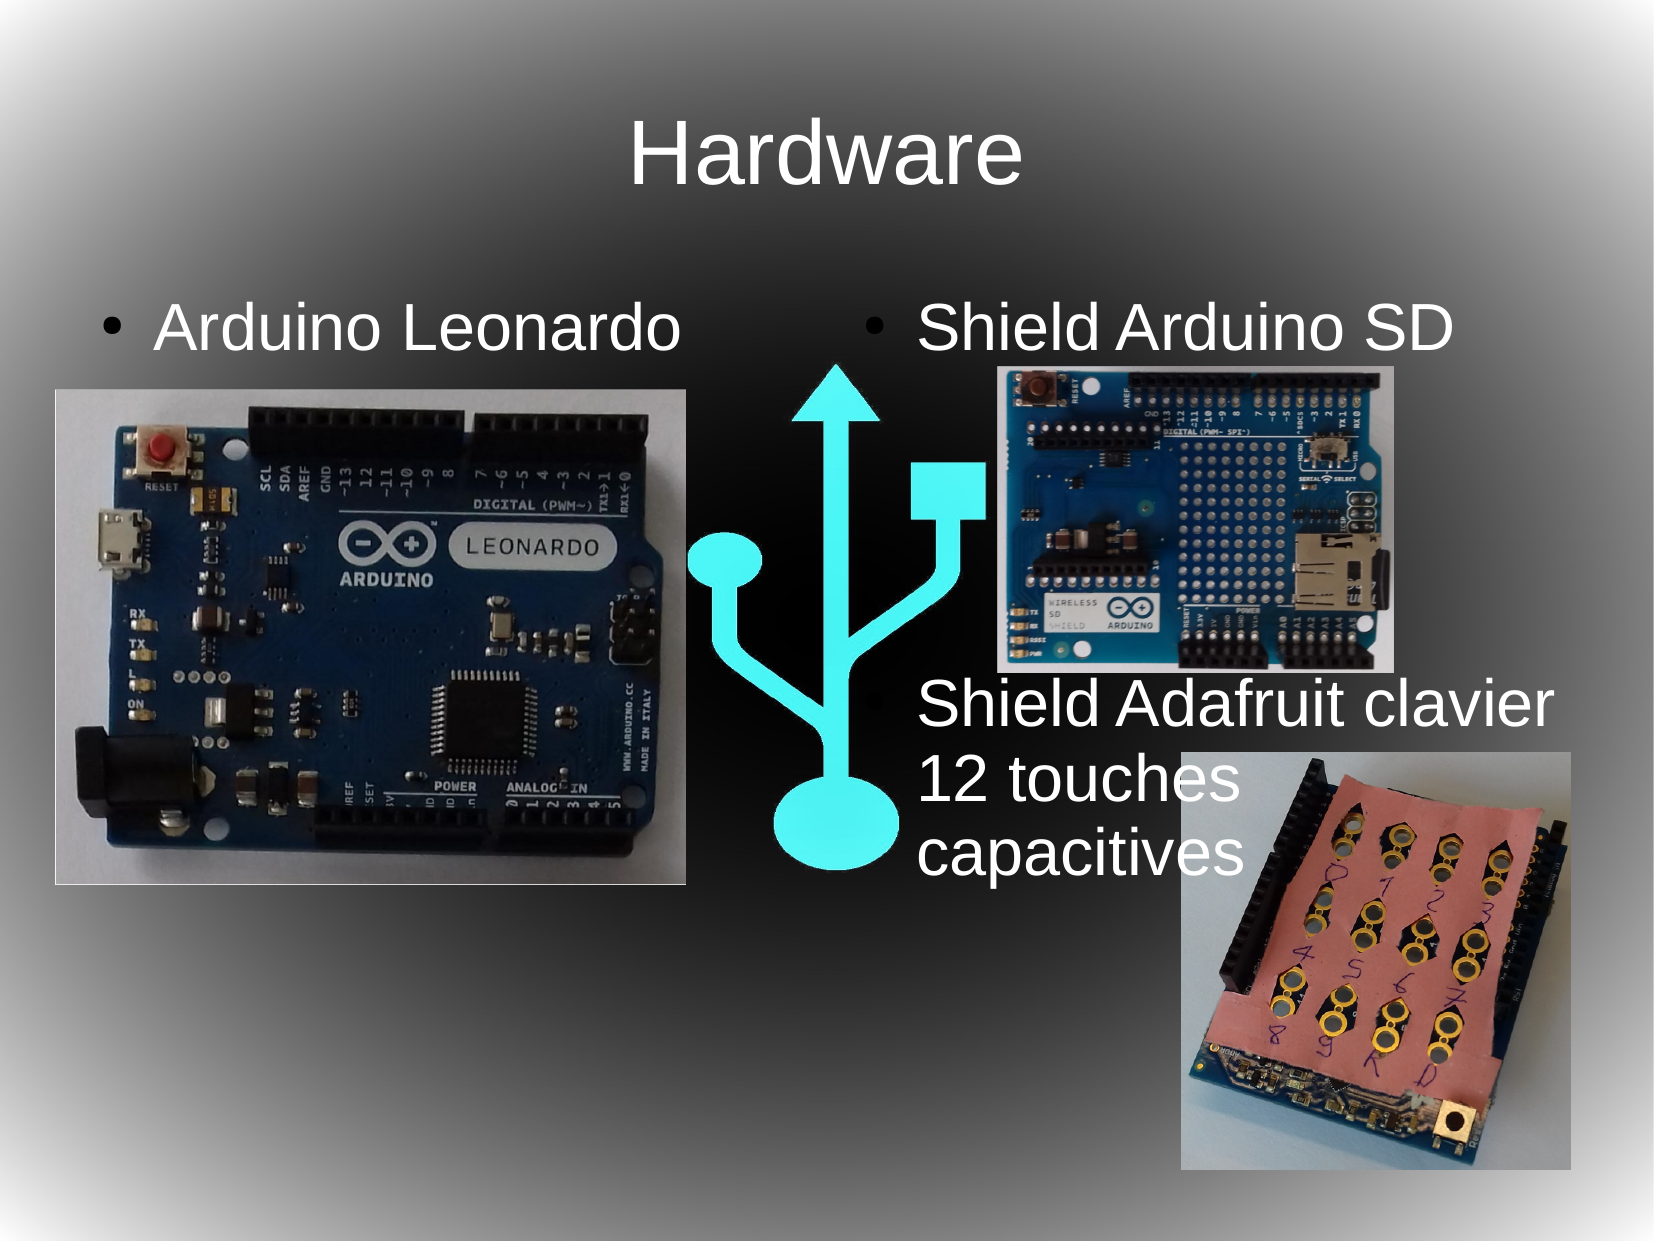

# Hardware
Arduino Leonardo
Shield Arduino SD
Shield Adafruit clavier 12 touches capacitives
13